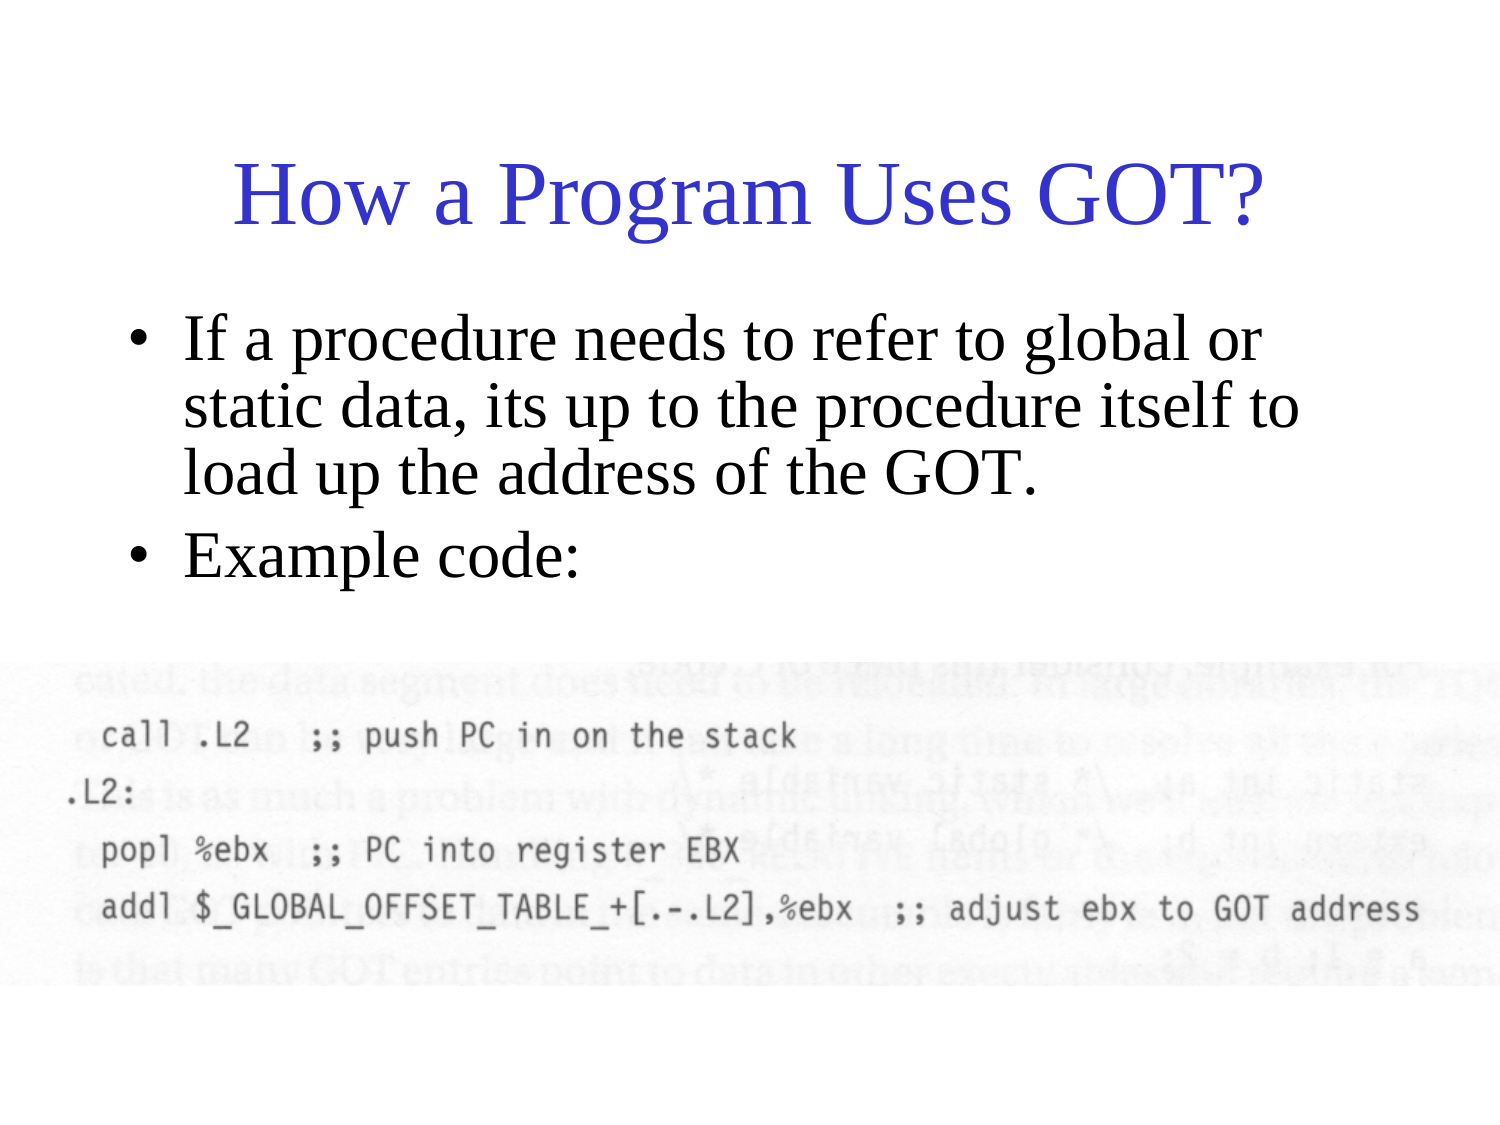

# How a Program Uses GOT?
If a procedure needs to refer to global or static data, its up to the procedure itself to load up the address of the GOT.
Example code: